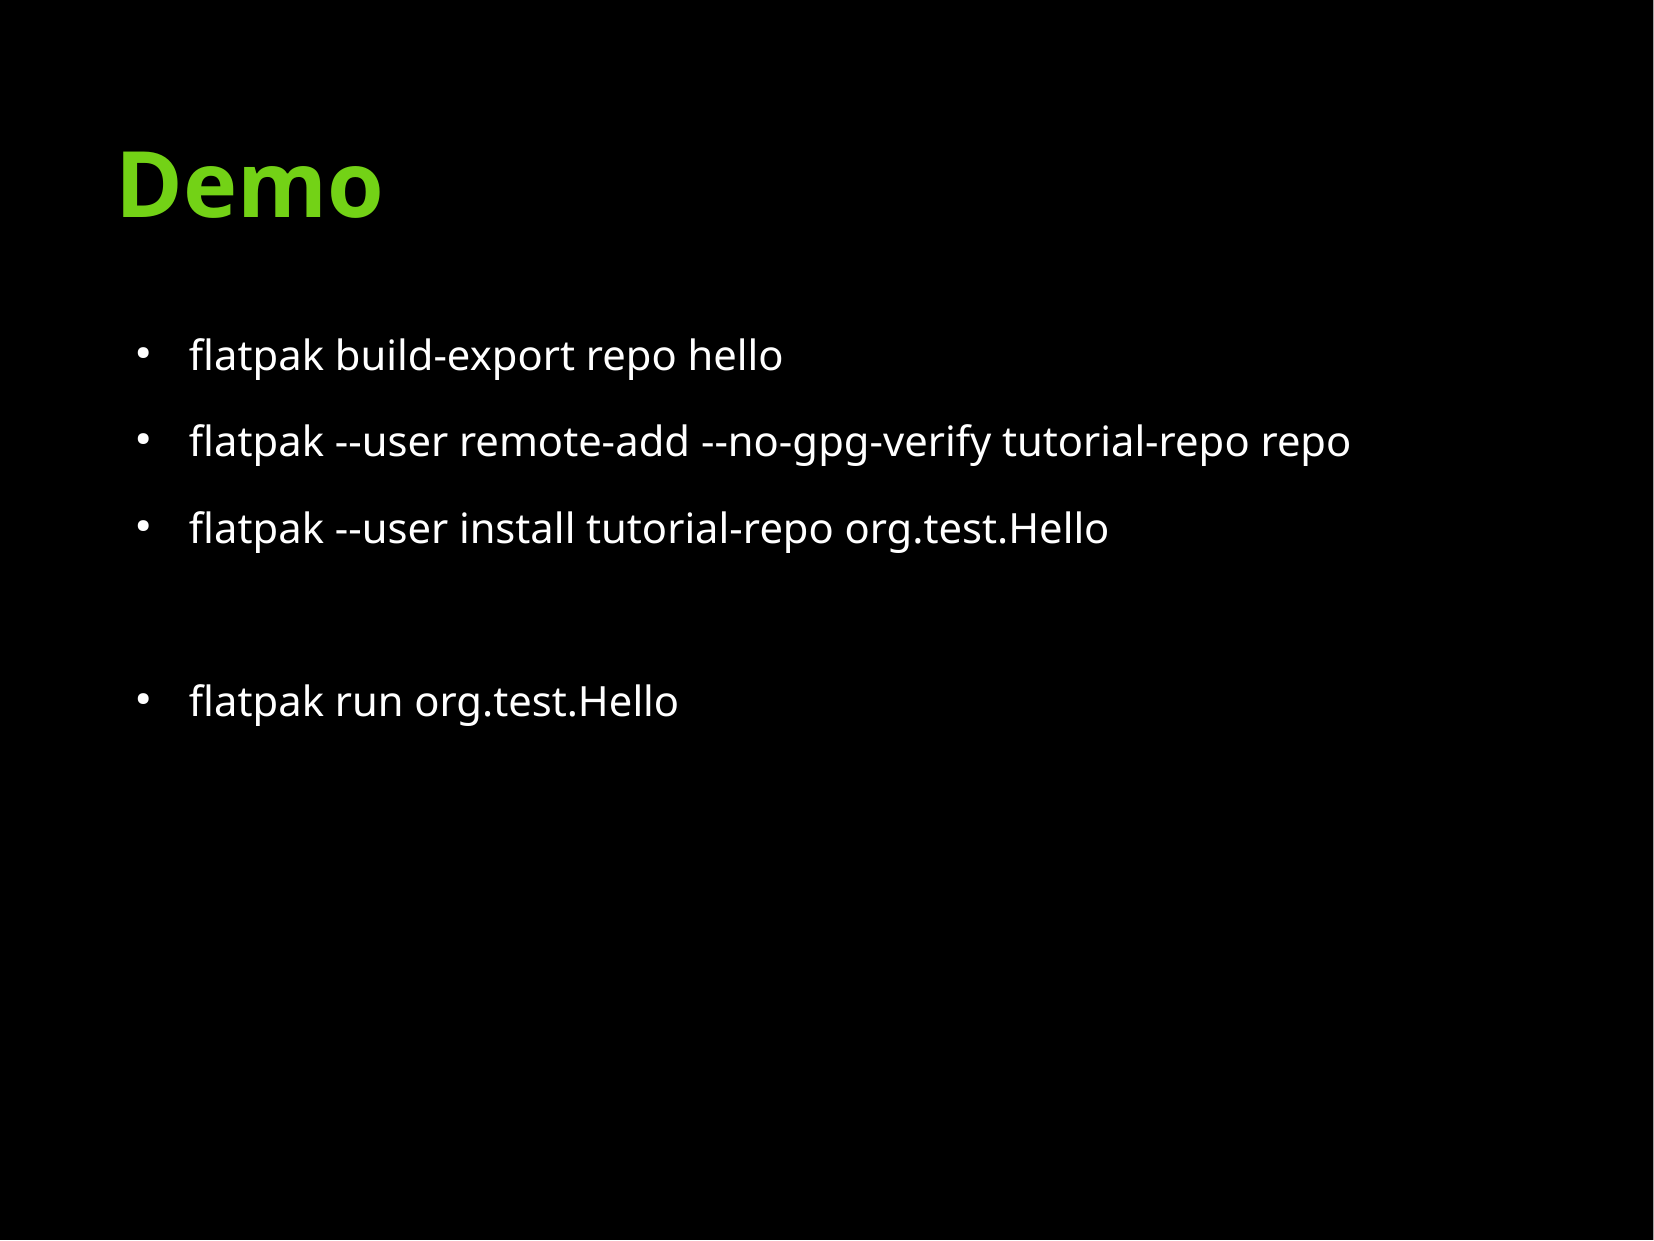

# Demo
flatpak build-export repo hello
flatpak --user remote-add --no-gpg-verify tutorial-repo repo
flatpak --user install tutorial-repo org.test.Hello
flatpak run org.test.Hello